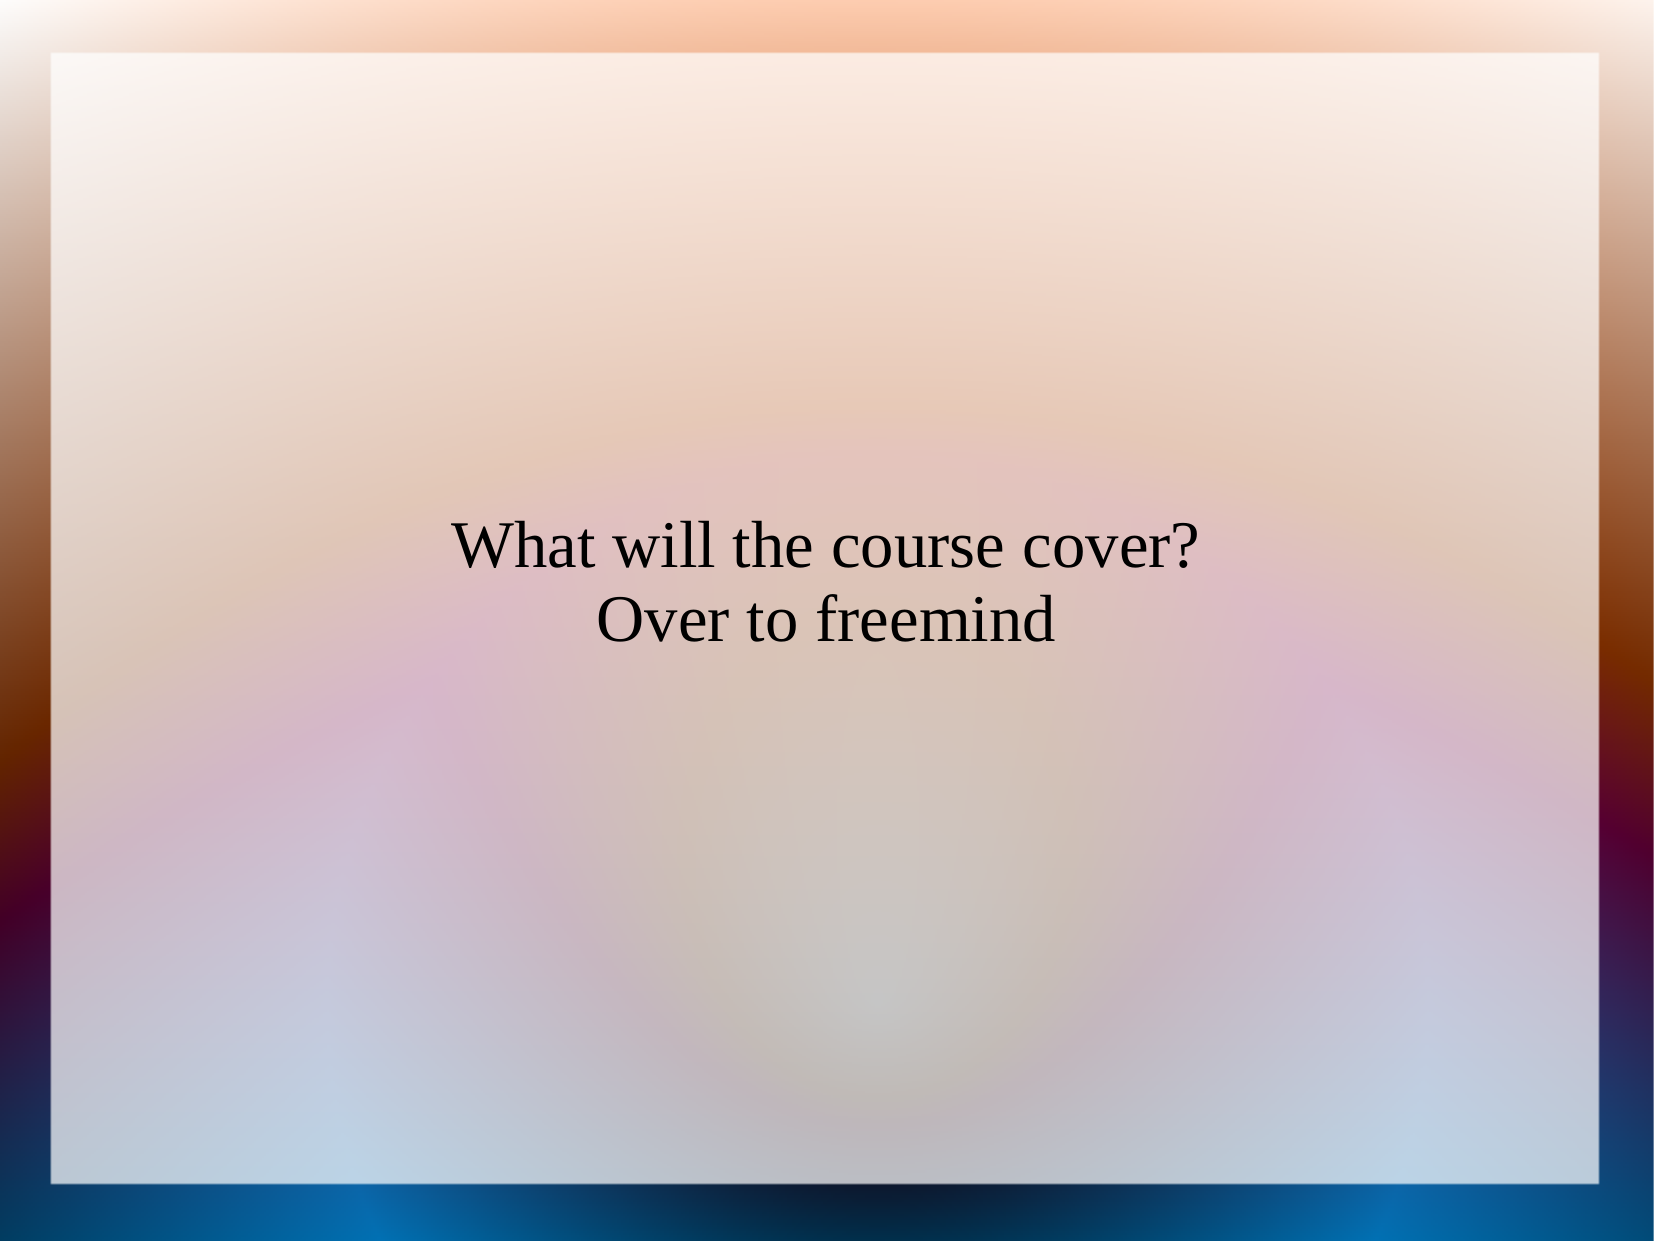

# What will the course cover?
Over to freemind